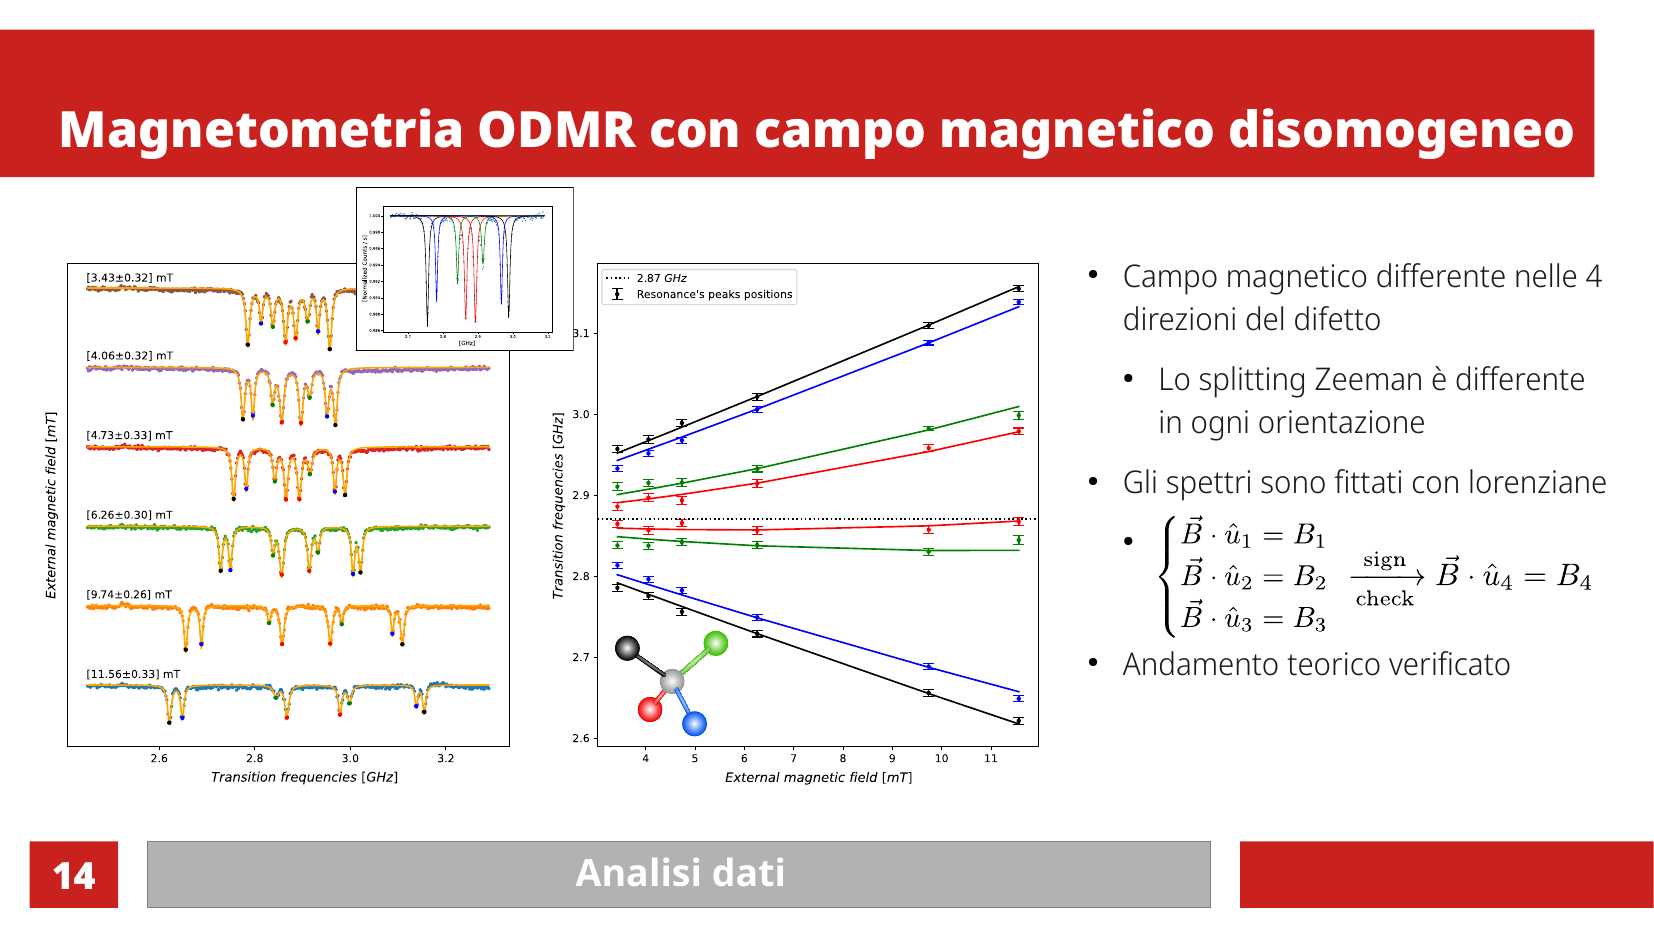

# Magnetometria ODMR con campo magnetico disomogeneo
Campo magnetico differente nelle 4 direzioni del difetto
Lo splitting Zeeman è differente in ogni orientazione
Gli spettri sono fittati con lorenziane
Andamento teorico verificato
Analisi dati
14